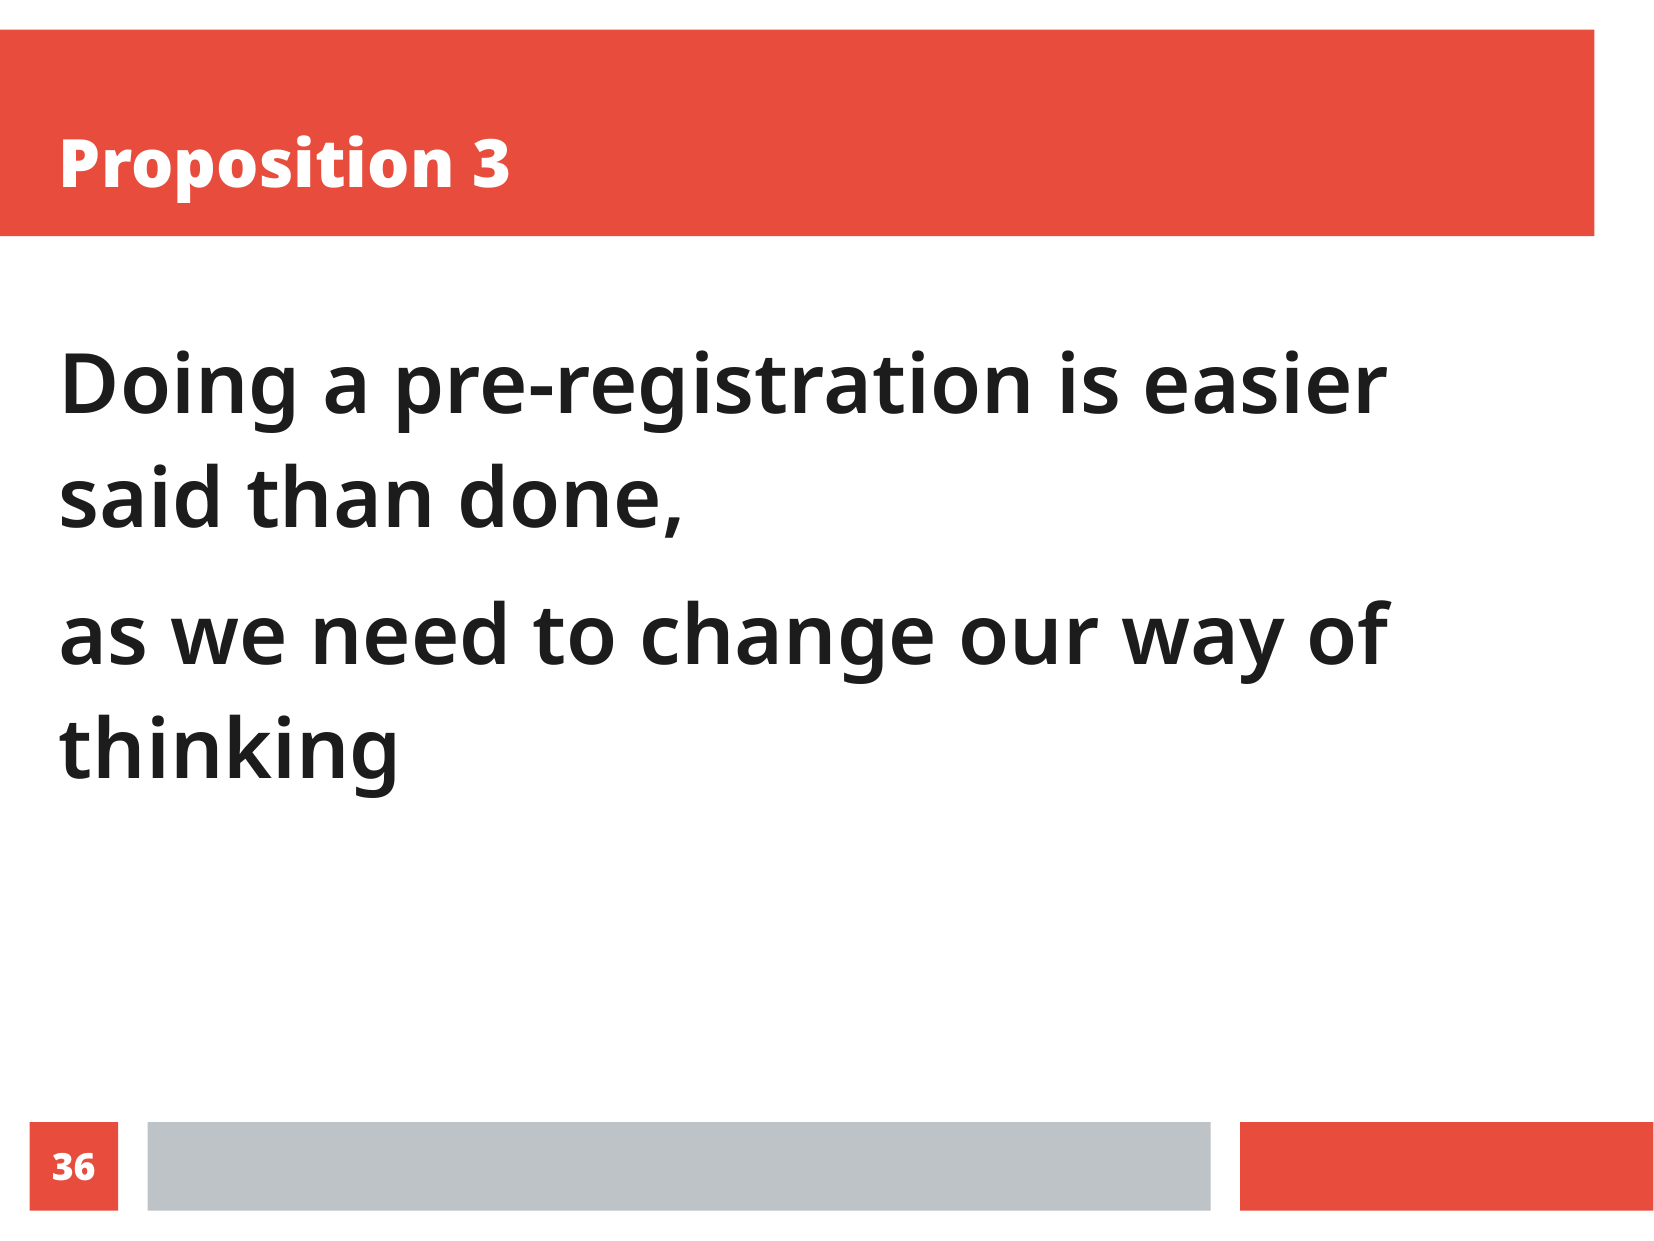

# Proposition 3
Doing a pre-registration is easier said than done,
as we need to change our way of thinking
36